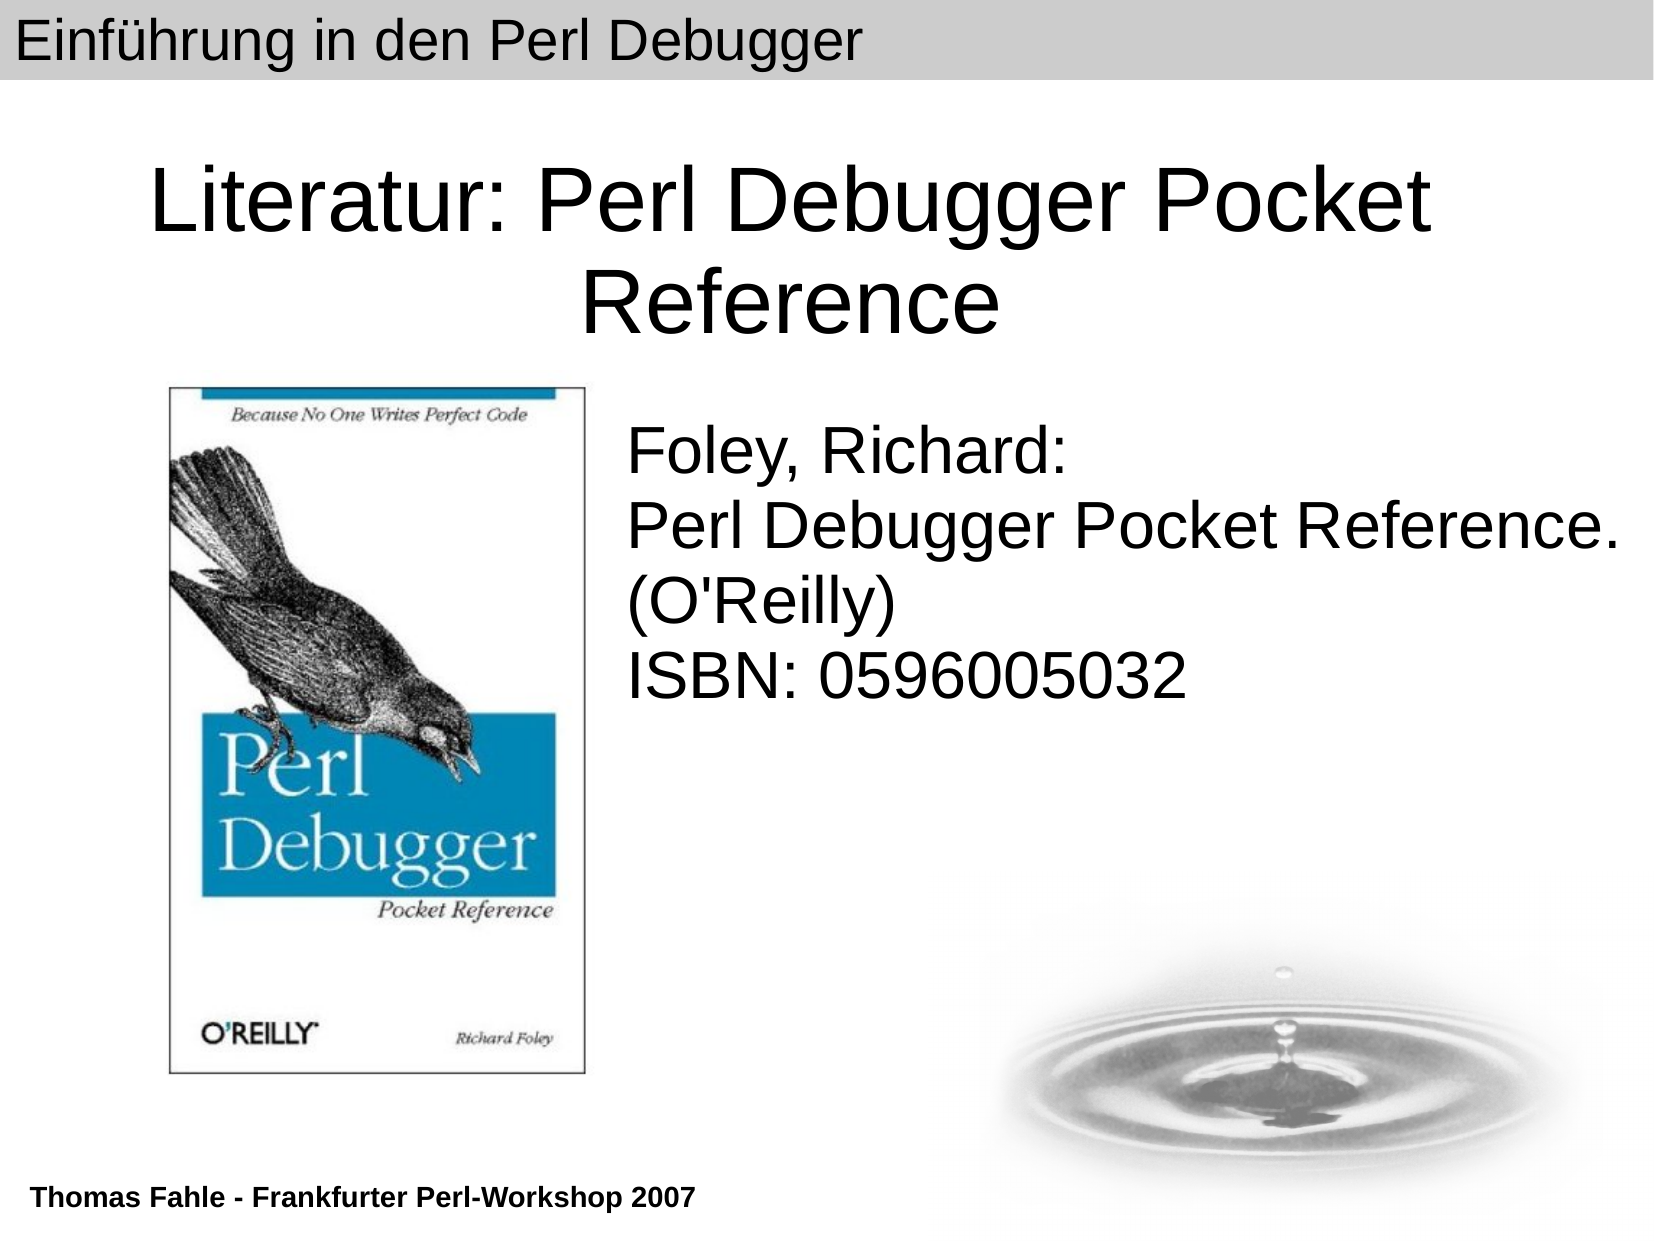

# Literatur: Perl Debugger Pocket Reference
Foley, Richard:
Perl Debugger Pocket Reference.
(O'Reilly)
ISBN: 0596005032